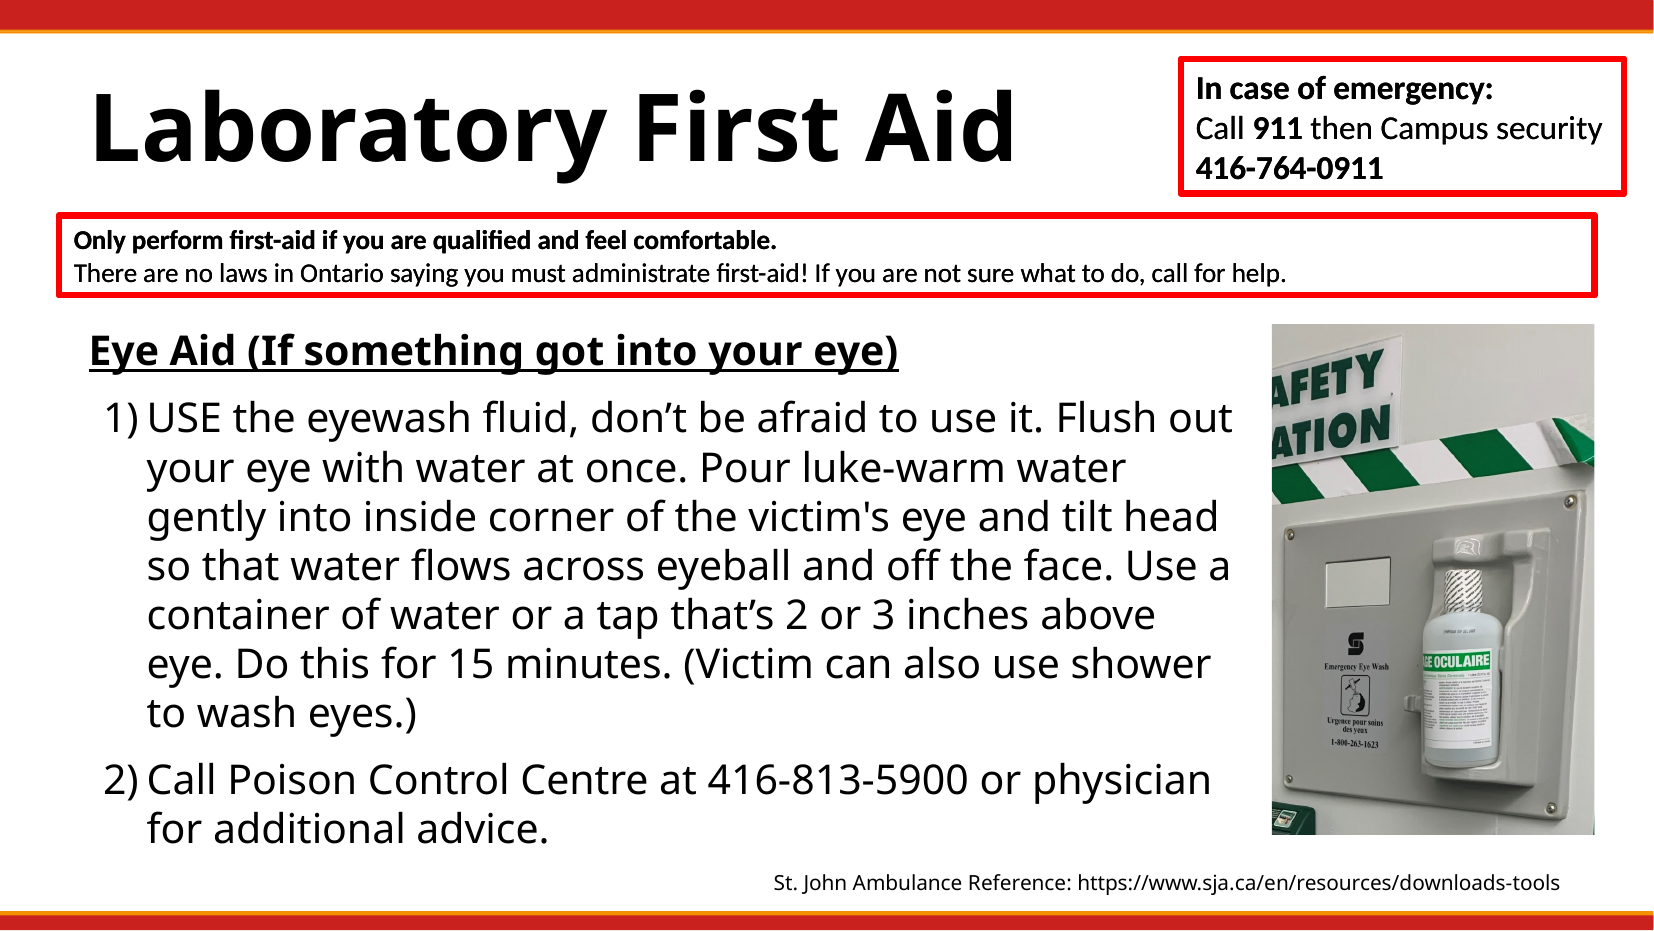

# Laboratory First Aid
In case of emergency:
Call 911 then Campus security 416-764-0911
In case of emergency:
Call 911 then Campus security 416-764-0911
Only perform first-aid if you are qualified and feel comfortable.
There are no laws in Ontario saying you must administrate first-aid! If you are not sure what to do, call for help.
Only perform first-aid if you are qualified and feel comfortable.
There are no laws in Ontario saying you must administrate first-aid! If you are not sure what to do, call for help.
Eye Aid (If something got into your eye)
USE the eyewash fluid, don’t be afraid to use it. Flush out your eye with water at once. Pour luke-warm water gently into inside corner of the victim's eye and tilt head so that water flows across eyeball and off the face. Use a container of water or a tap that’s 2 or 3 inches above eye. Do this for 15 minutes. (Victim can also use shower to wash eyes.)
Call Poison Control Centre at 416-813-5900 or physician for additional advice.
St. John Ambulance Reference: https://www.sja.ca/en/resources/downloads-tools